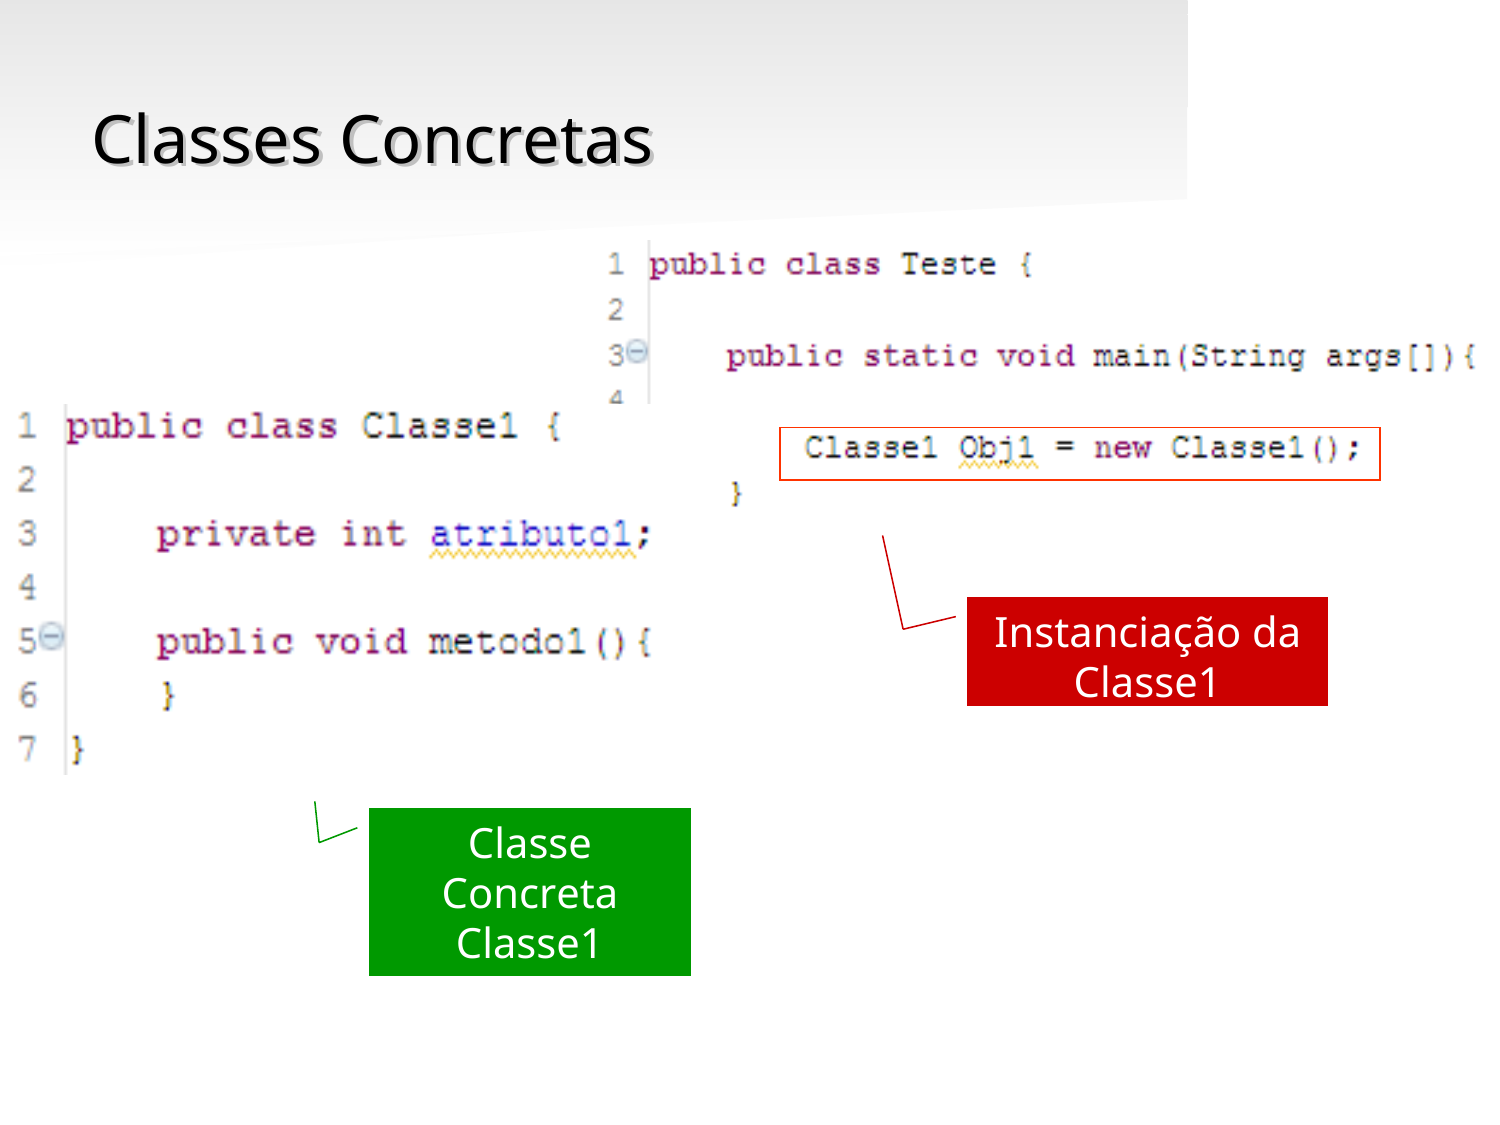

Classes Concretas
Instanciação da Classe1
Classe Concreta
Classe1